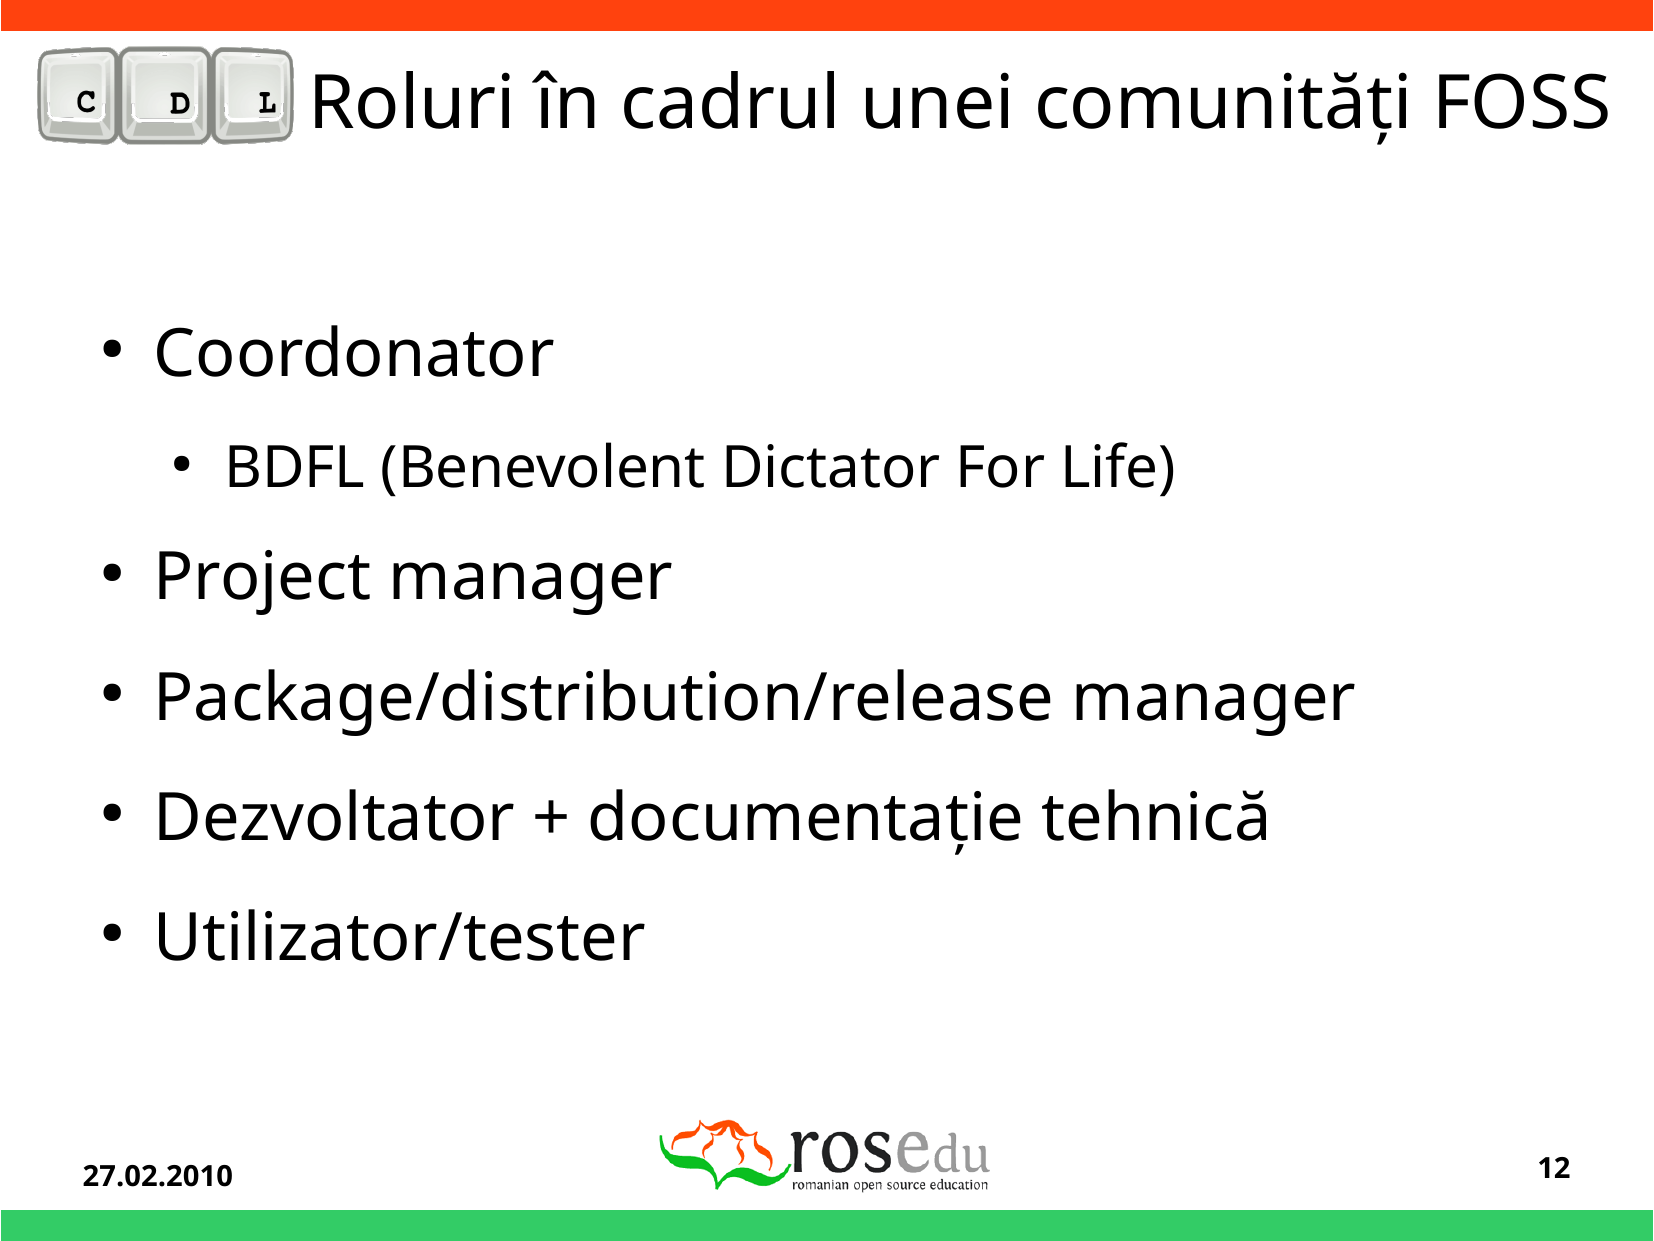

# Roluri în cadrul unei comunități FOSS
Coordonator
BDFL (Benevolent Dictator For Life)
Project manager
Package/distribution/release manager
Dezvoltator + documentație tehnică
Utilizator/tester
12
27.02.2010